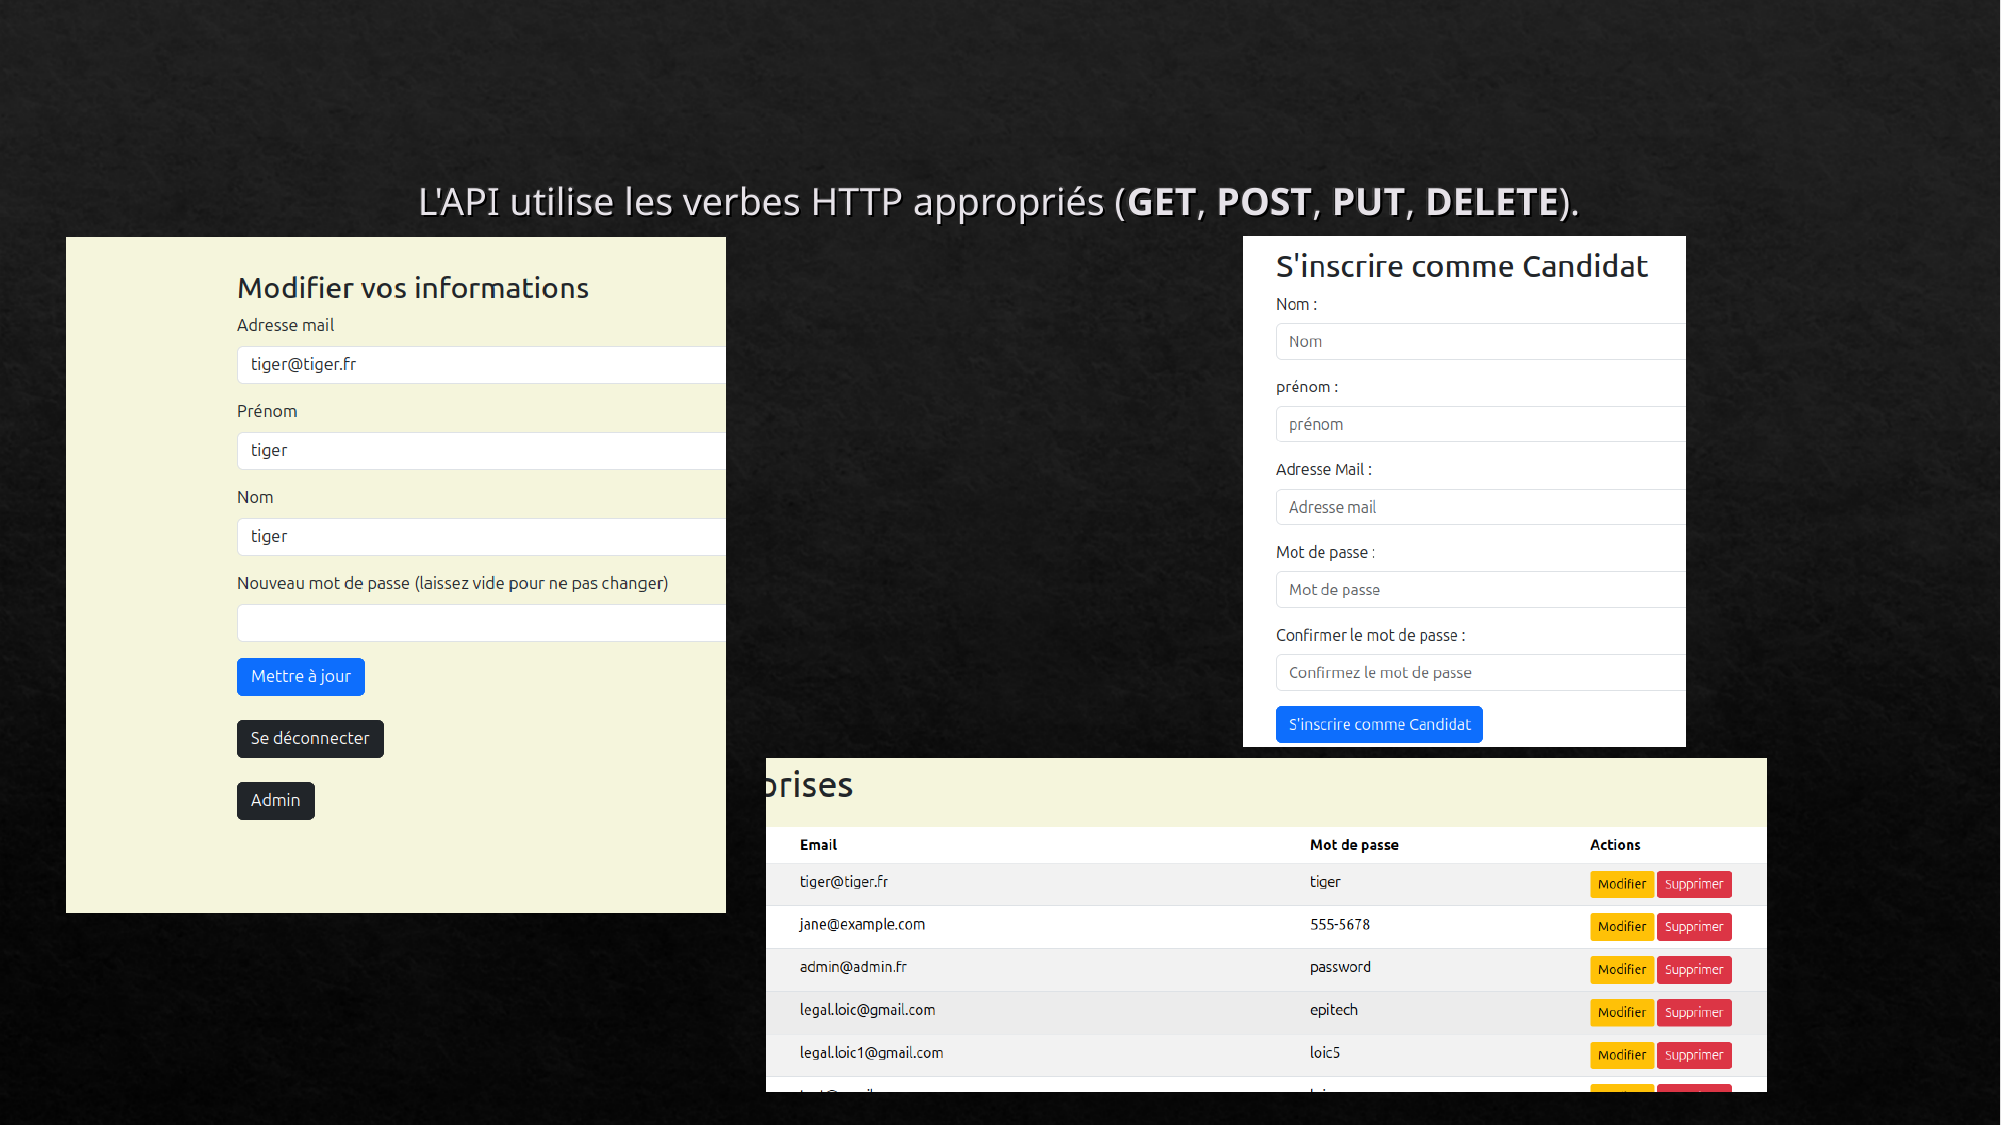

# L'API utilise les verbes HTTP appropriés (GET, POST, PUT, DELETE).